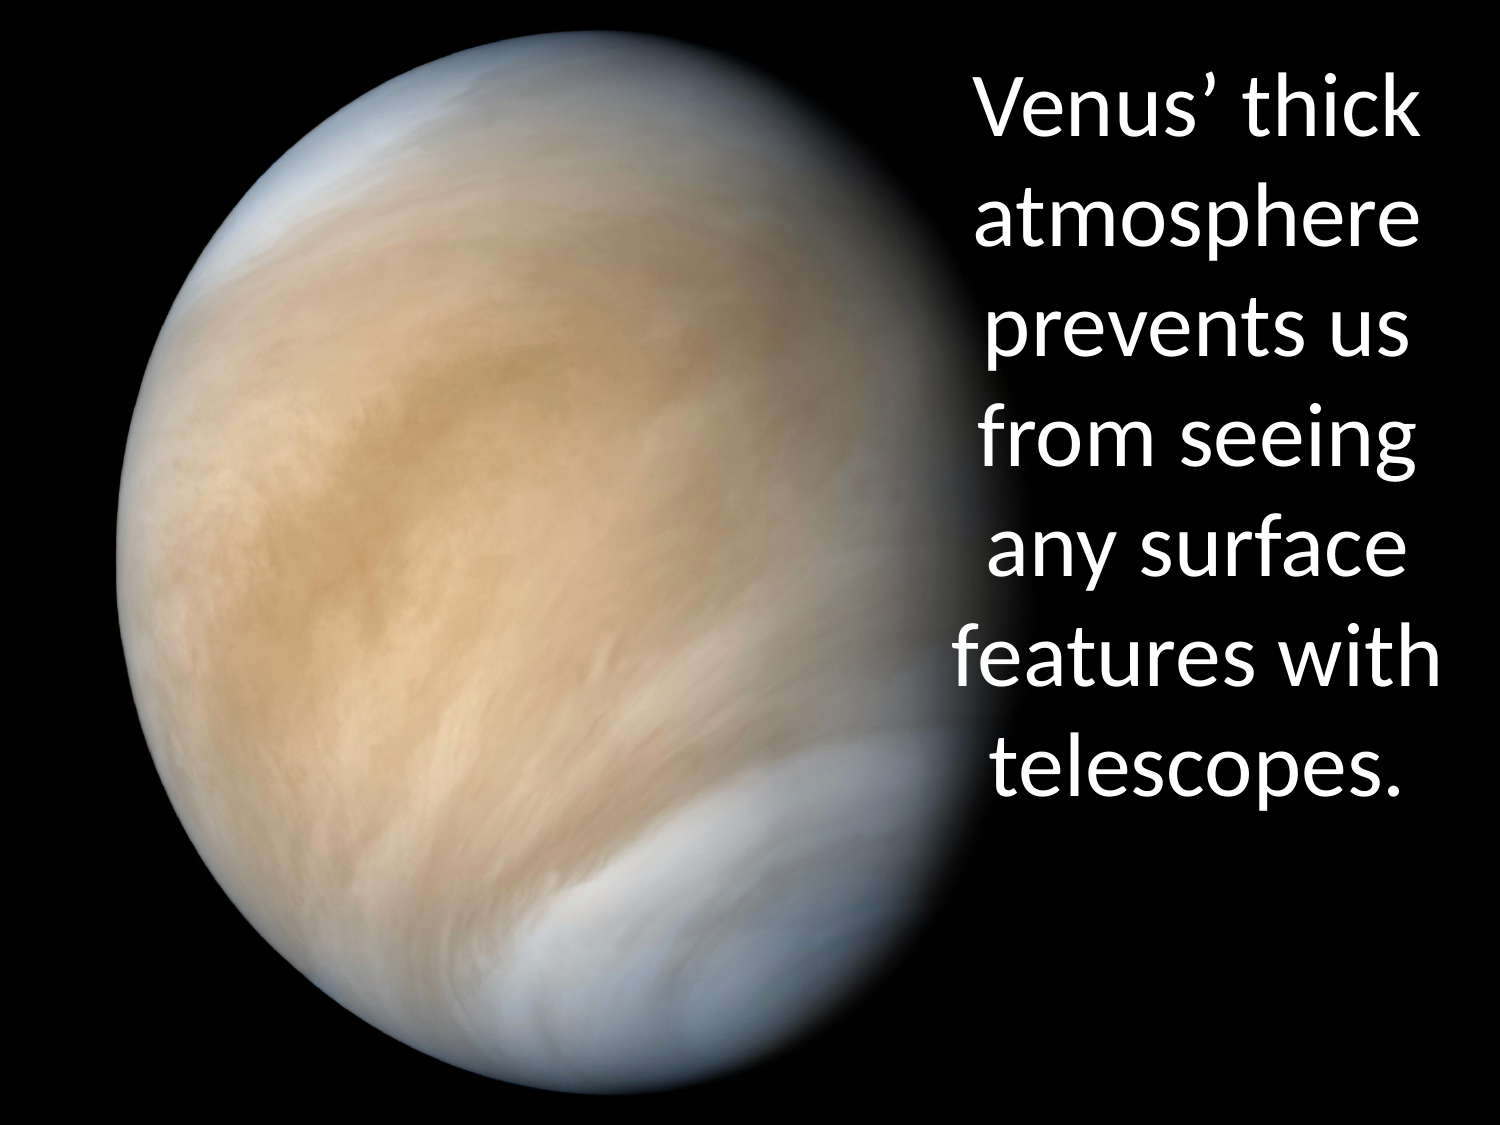

Venus’ thick atmosphere prevents us from seeing any surface features with telescopes.